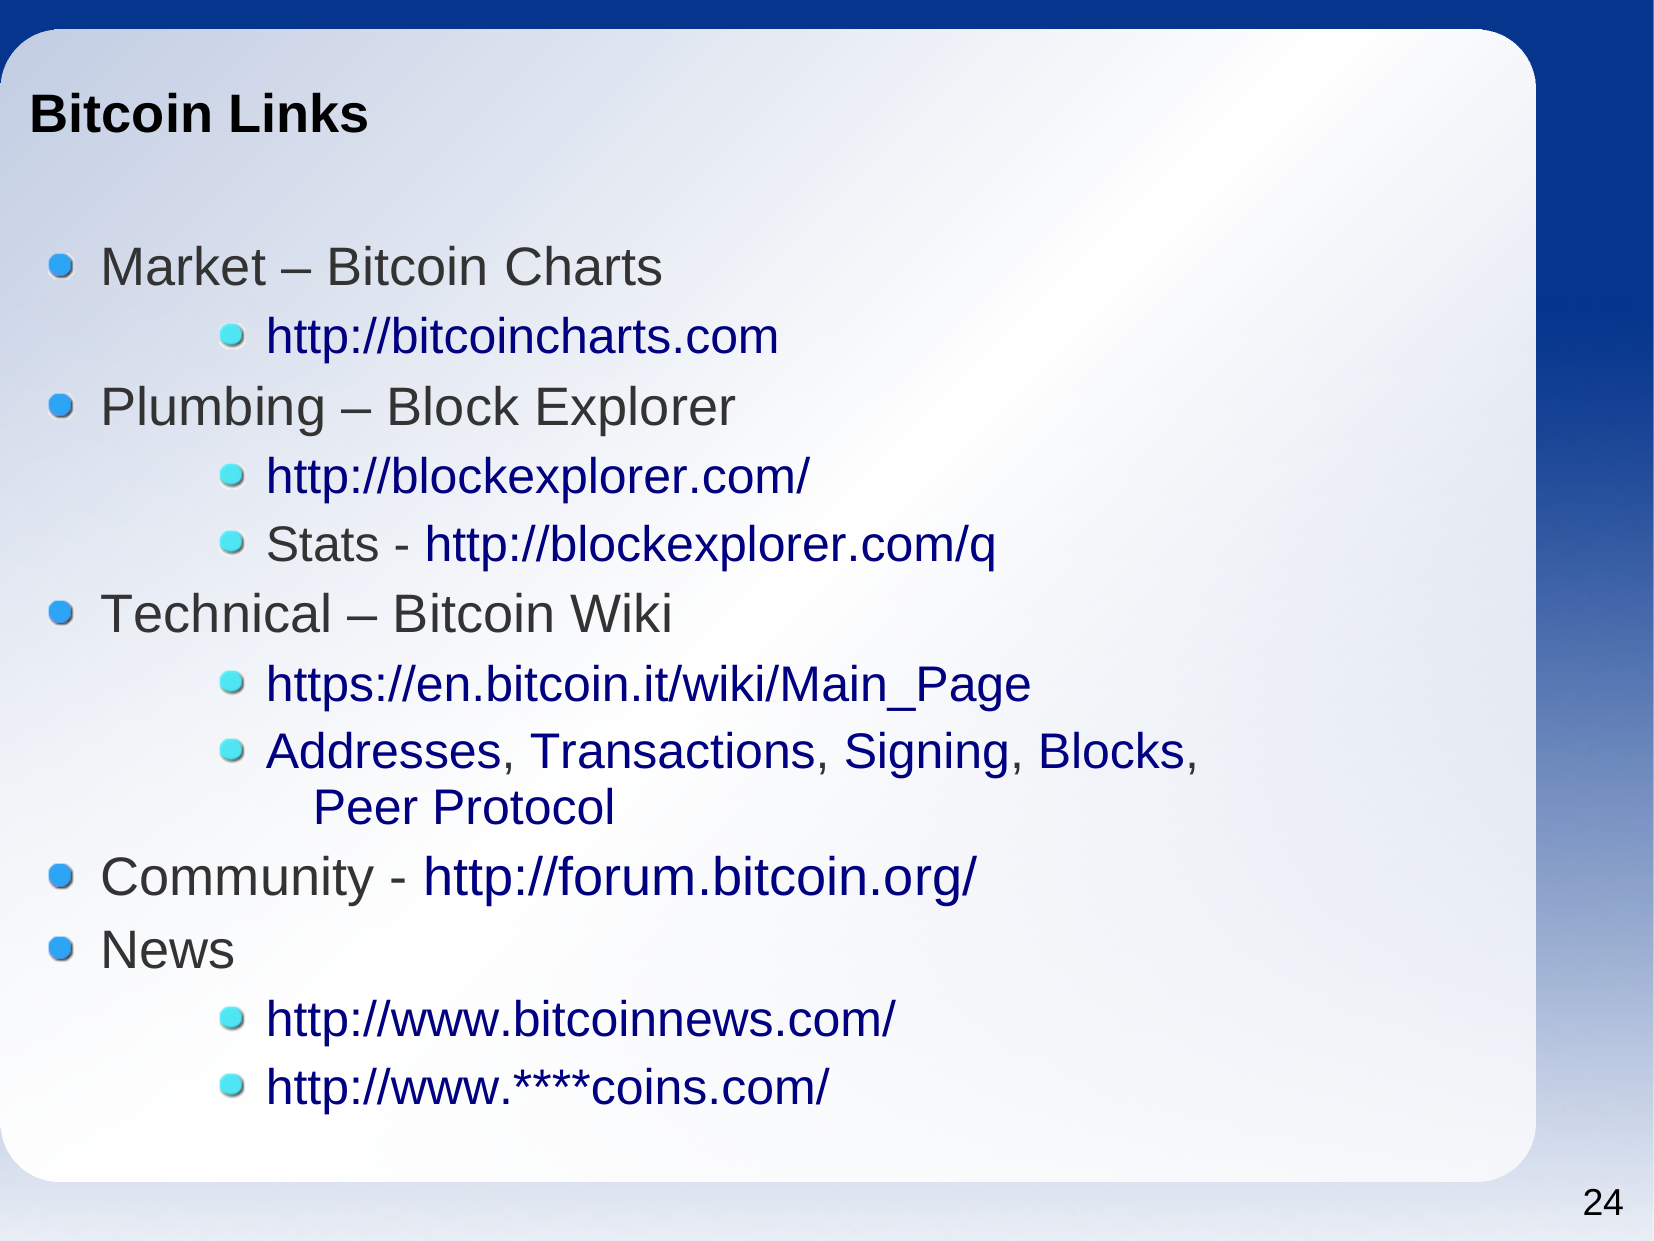

# Bitcoin Links
Market – Bitcoin Charts
http://bitcoincharts.com
Plumbing – Block Explorer
http://blockexplorer.com/
Stats - http://blockexplorer.com/q
Technical – Bitcoin Wiki
https://en.bitcoin.it/wiki/Main_Page
Addresses, Transactions, Signing, Blocks, Peer Protocol
Community - http://forum.bitcoin.org/
News
http://www.bitcoinnews.com/
http://www.****coins.com/
24